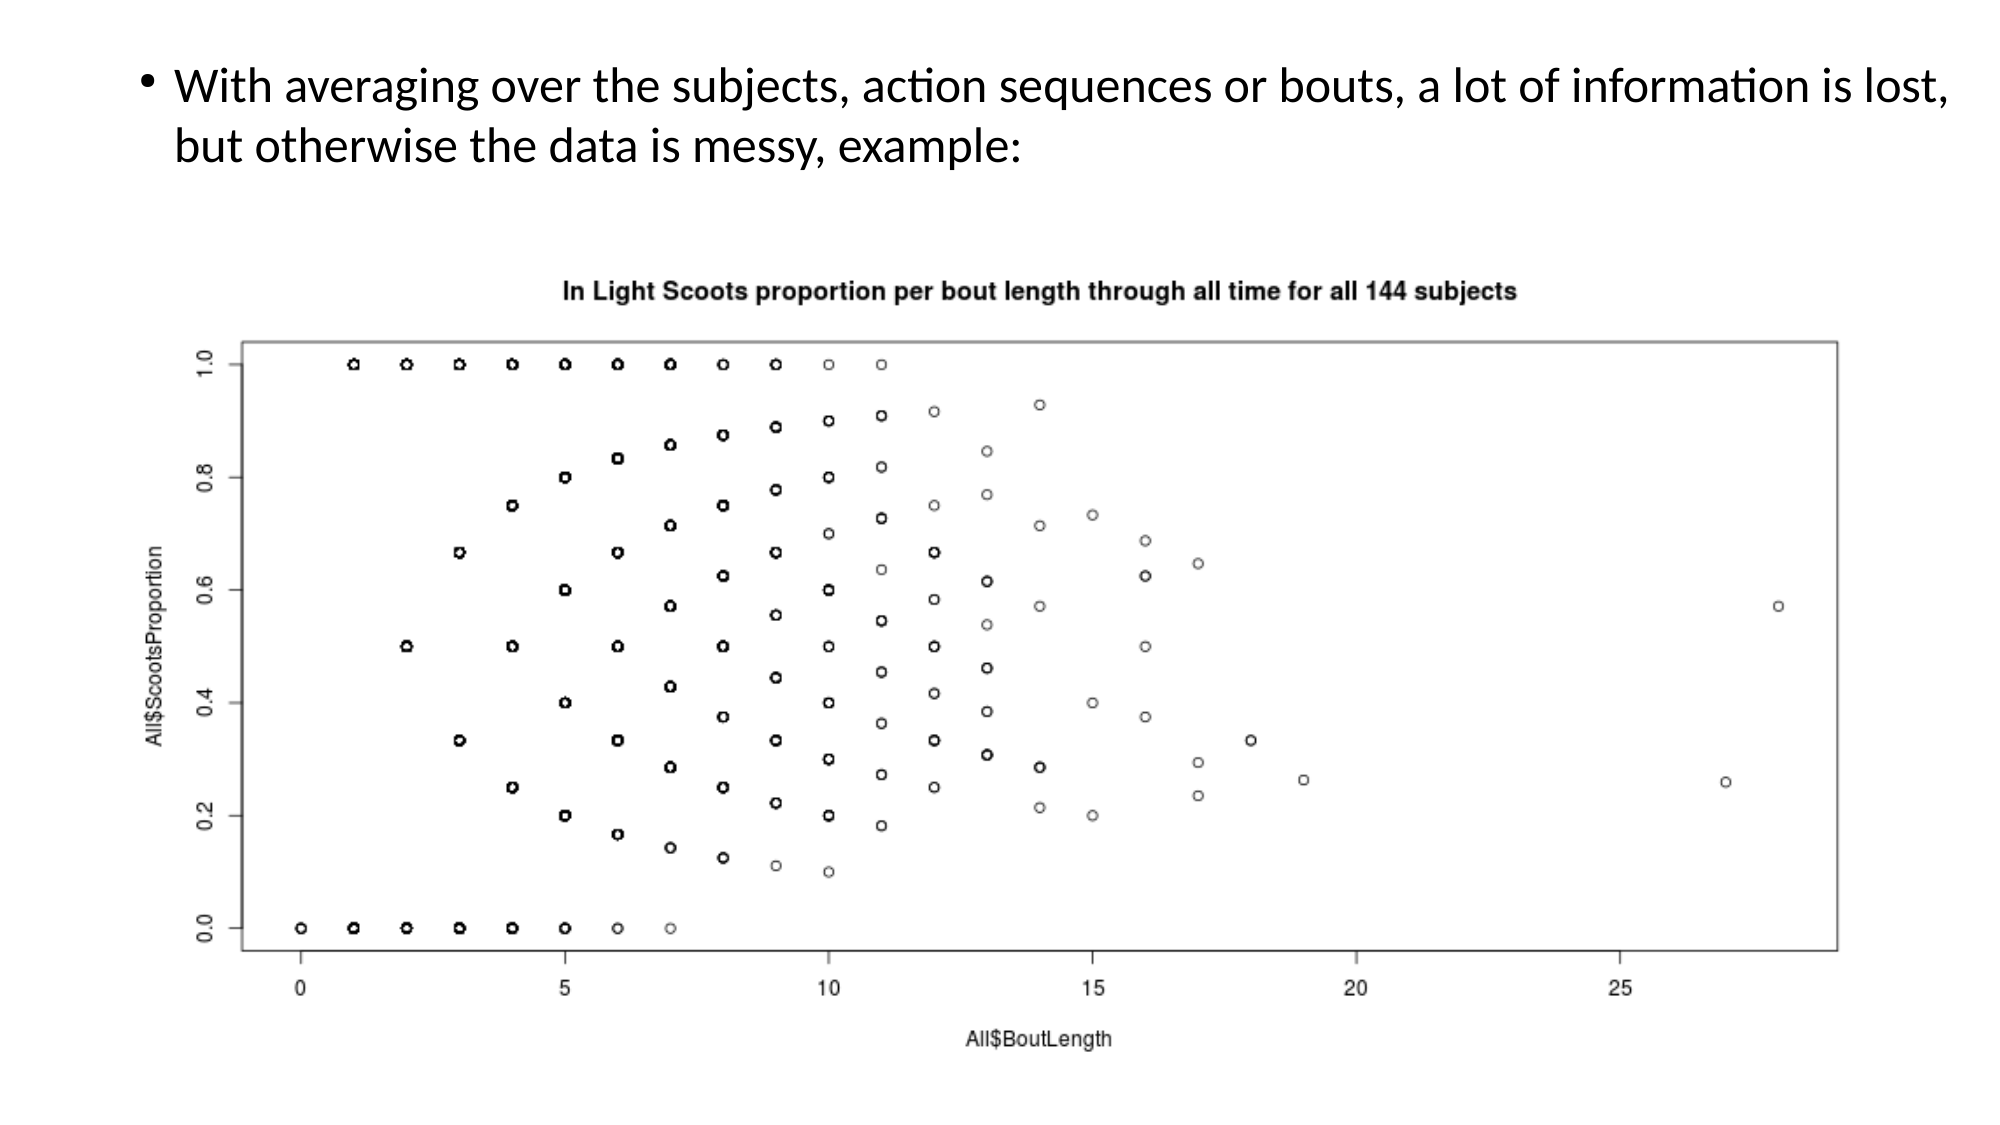

With averaging over the subjects, action sequences or bouts, a lot of information is lost, but otherwise the data is messy, example: